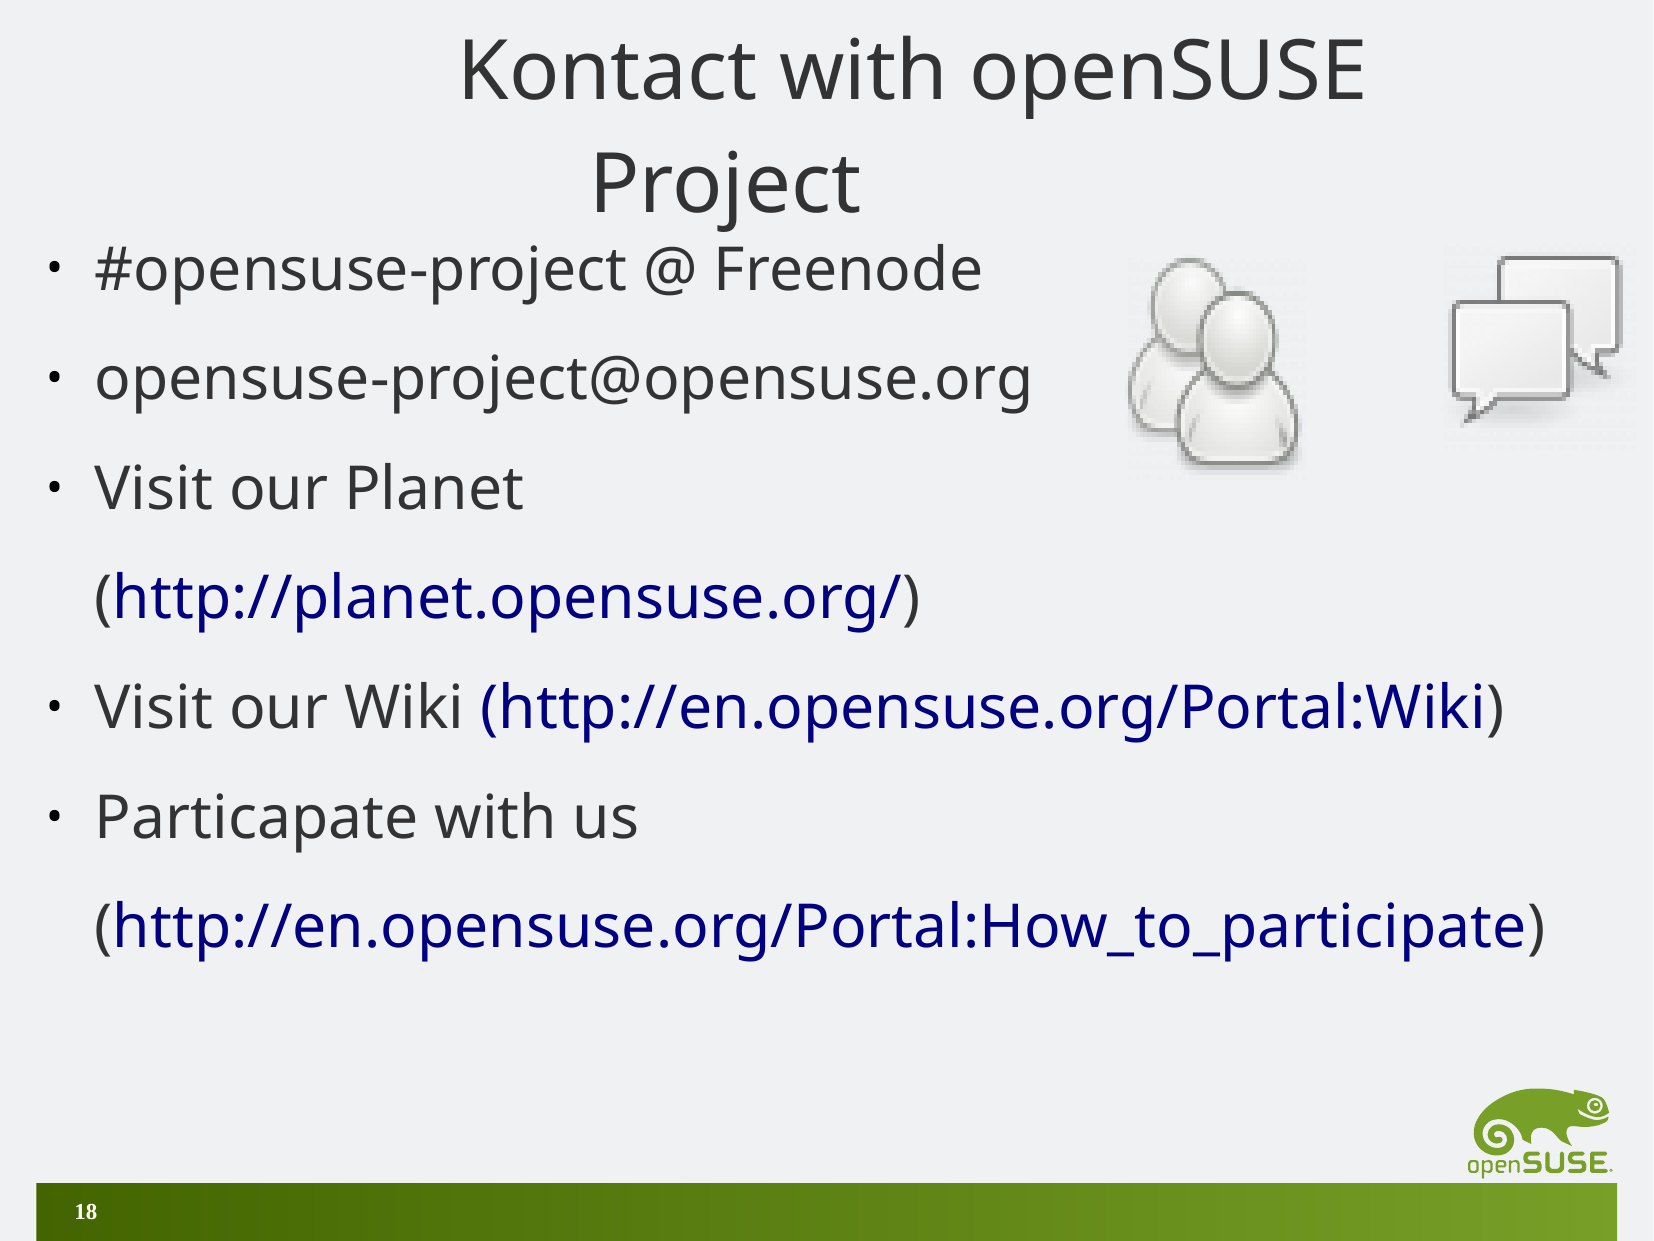

# Kontact with openSUSE Project
#opensuse-project @ Freenode
opensuse-project@opensuse.org
Visit our Planet
(http://planet.opensuse.org/)
Visit our Wiki (http://en.opensuse.org/Portal:Wiki)
Particapate with us
(http://en.opensuse.org/Portal:How_to_participate)
18